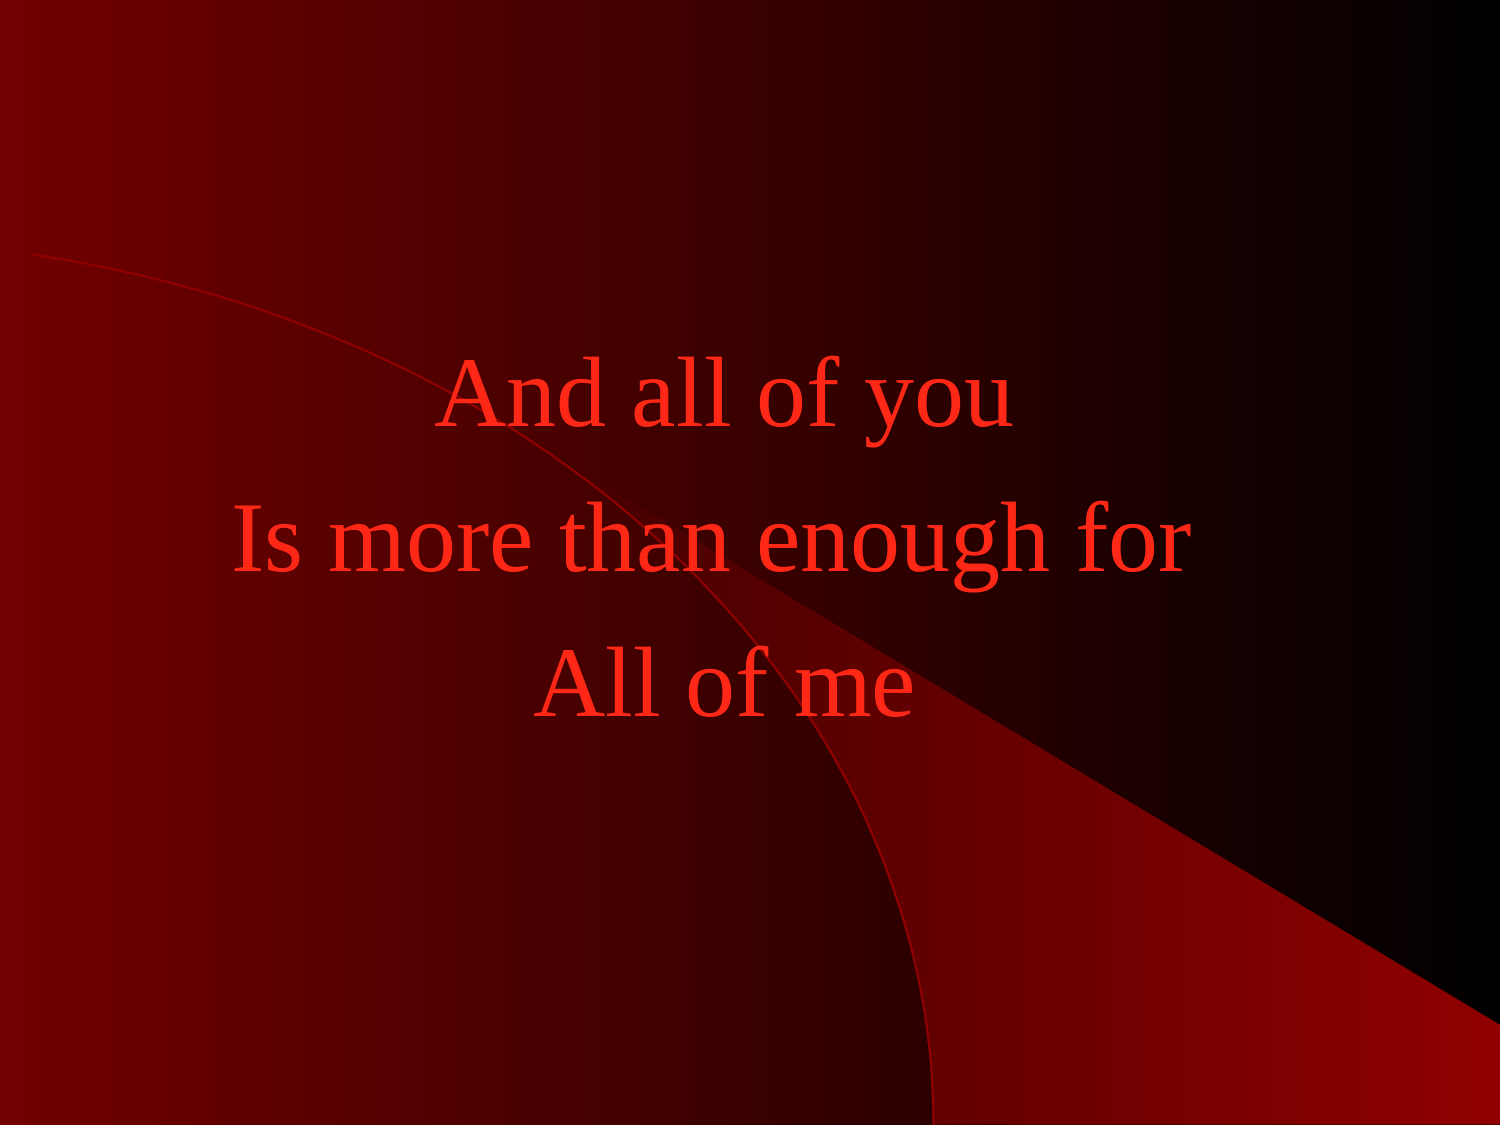

# And all of you
Is more than enough for
All of me